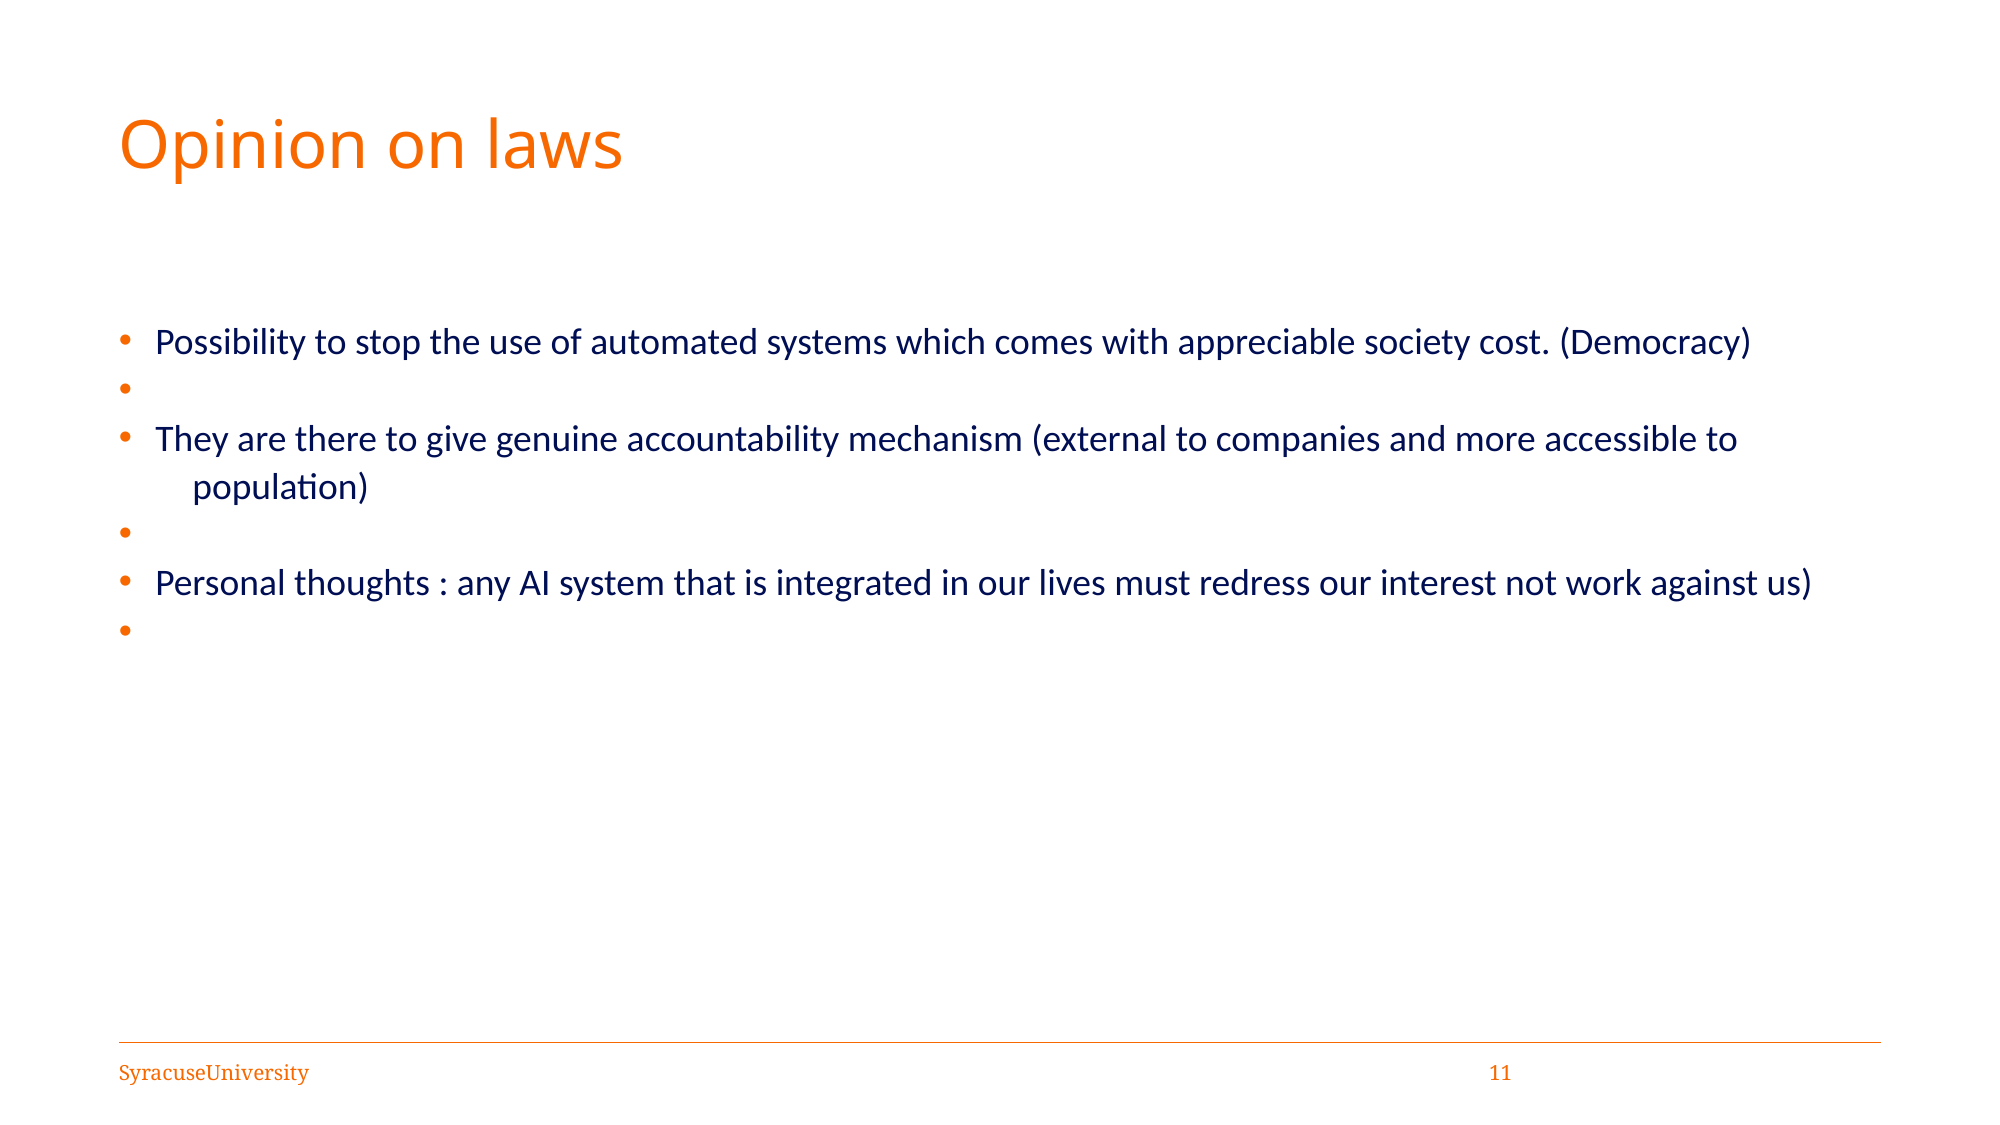

# Opinion on laws
Possibility to stop the use of automated systems which comes with appreciable society cost. (Democracy)
They are there to give genuine accountability mechanism (external to companies and more accessible to population)
Personal thoughts : any AI system that is integrated in our lives must redress our interest not work against us)